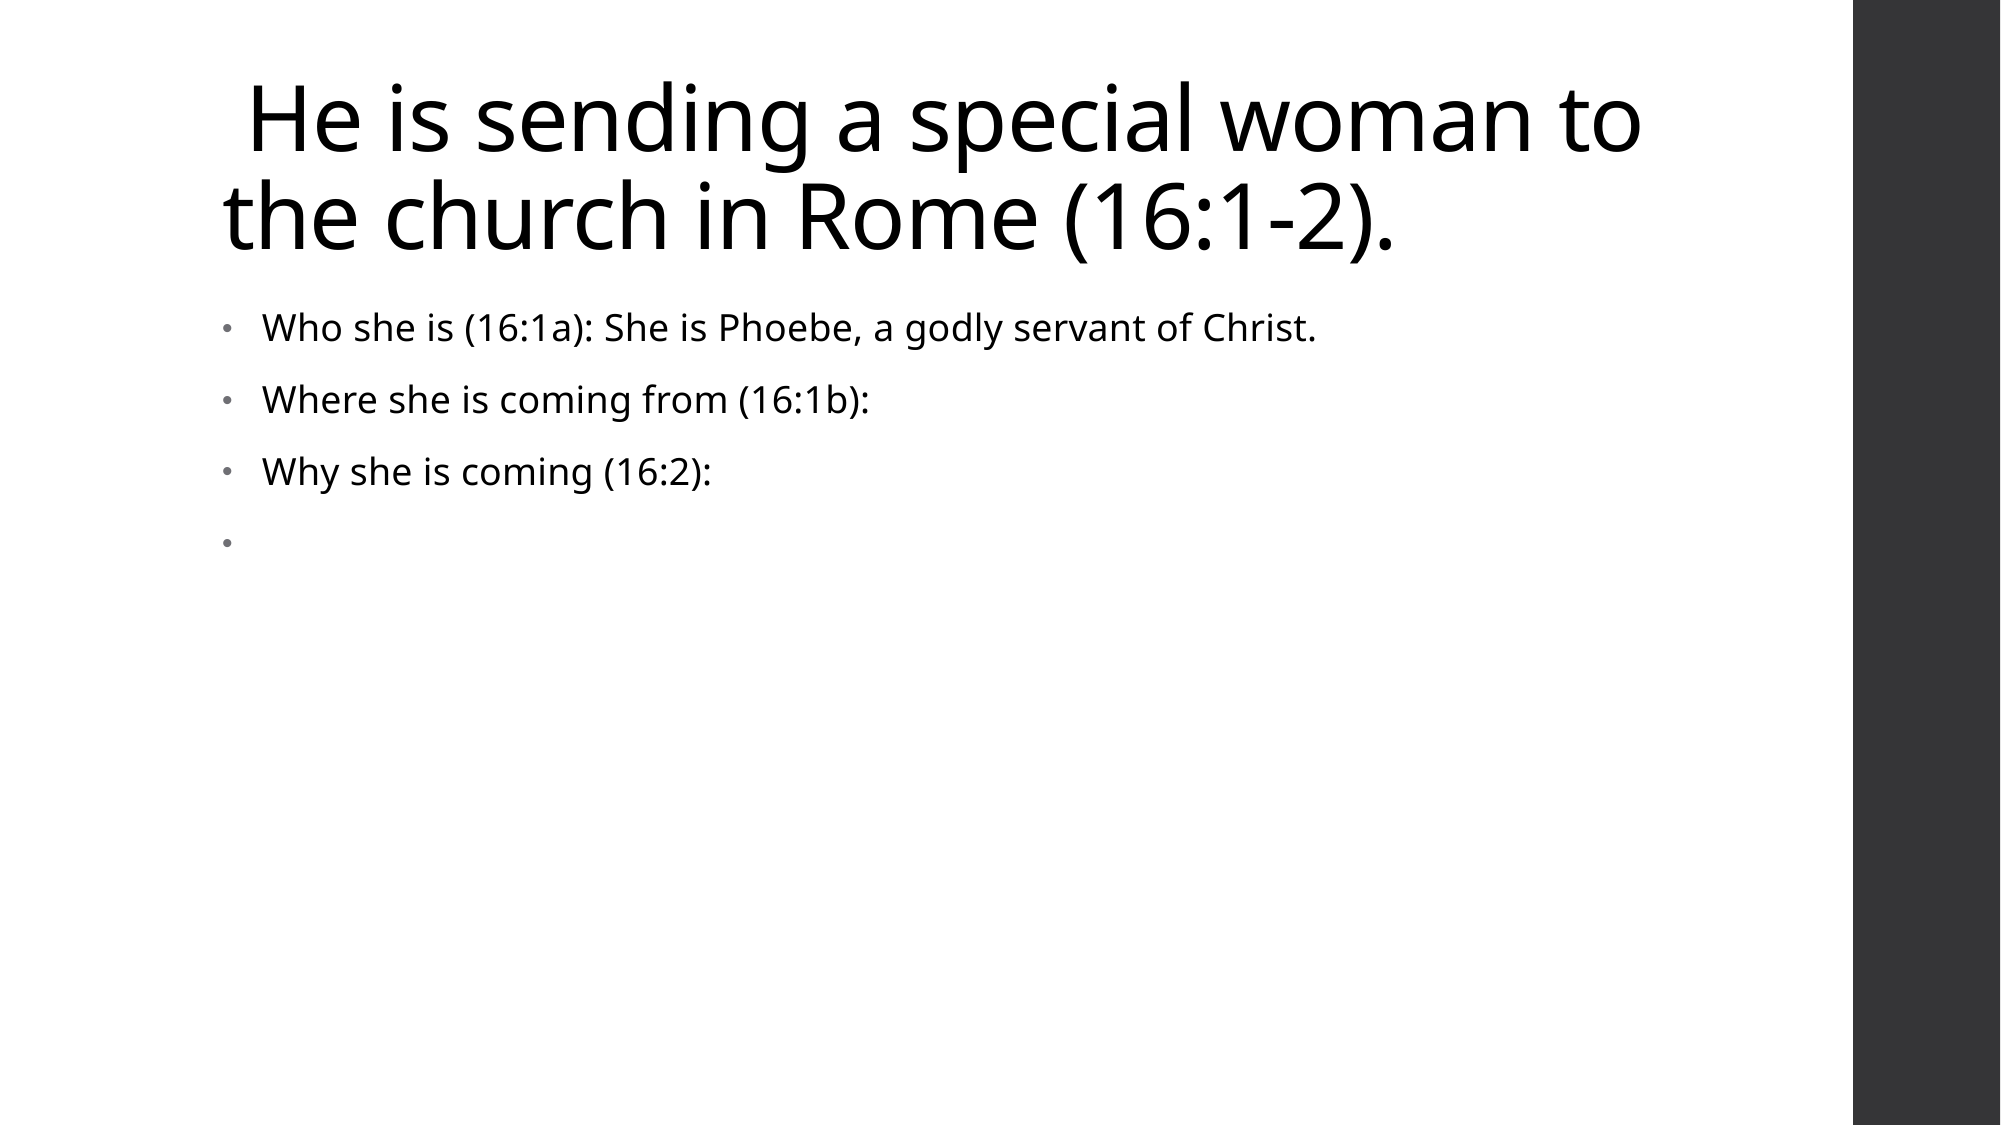

# He is sending a special woman to the church in Rome (16:1-2).
 Who she is (16:1a): She is Phoebe, a godly servant of Christ.
 Where she is coming from (16:1b):
 Why she is coming (16:2):